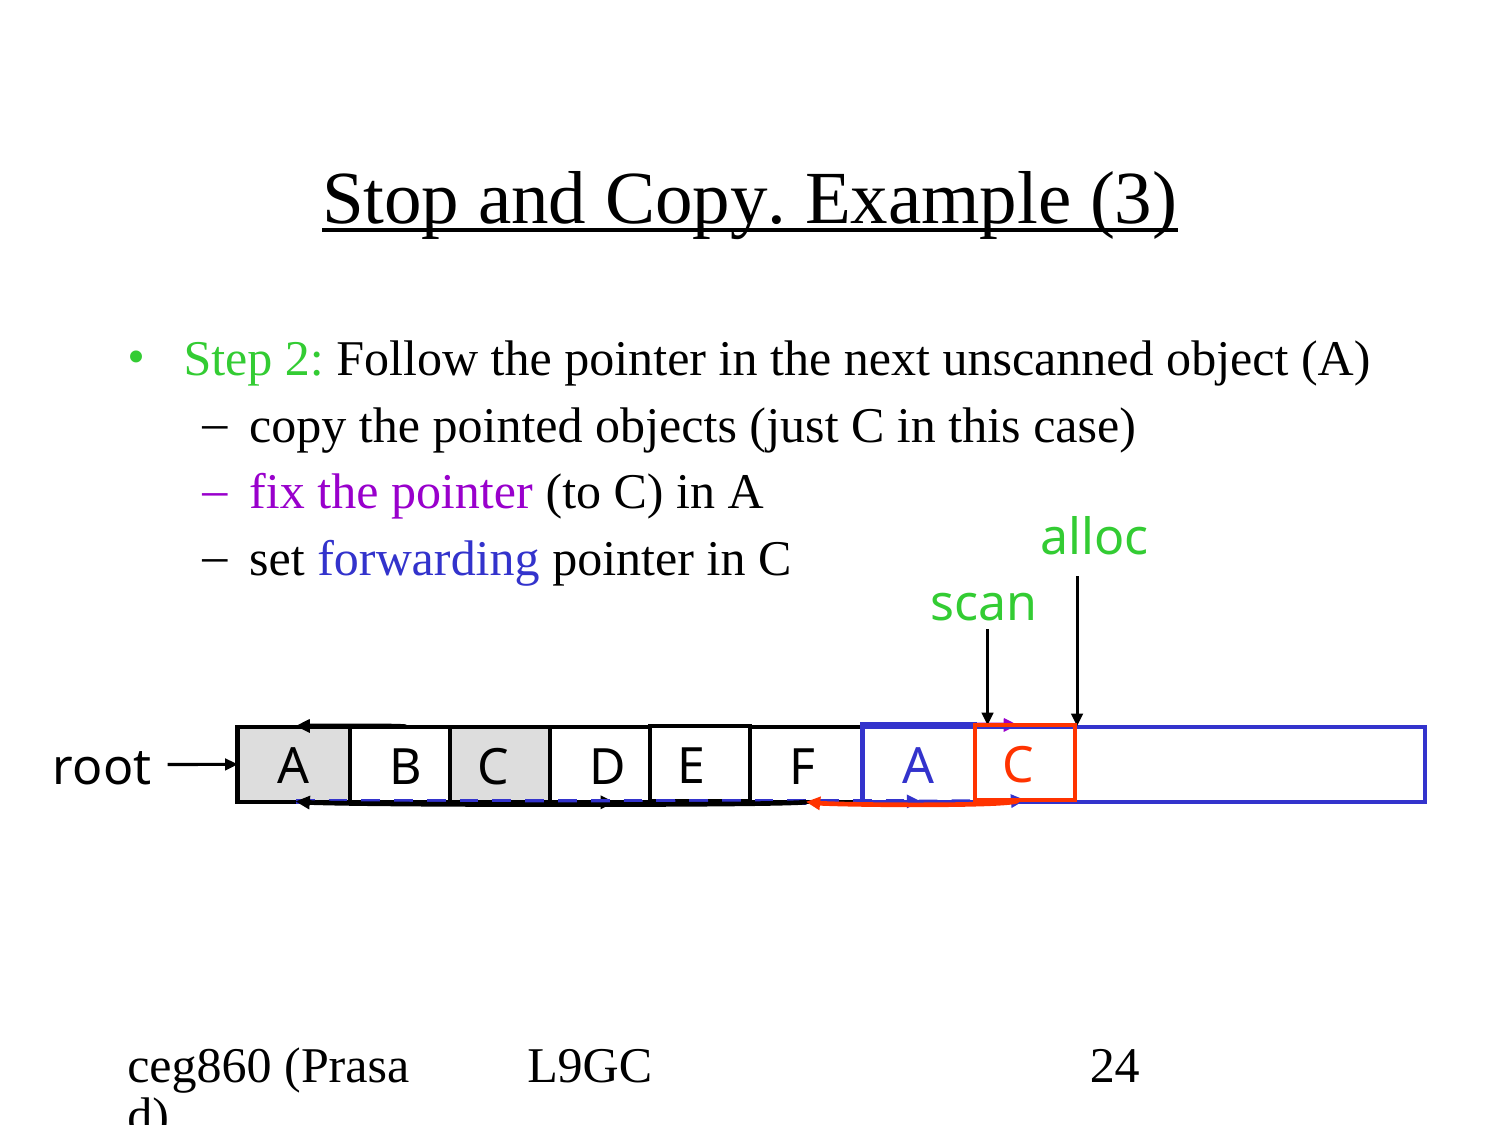

# Stop and Copy. Example (3)
Step 2: Follow the pointer in the next unscanned object (A)
copy the pointed objects (just C in this case)
fix the pointer (to C) in A
set forwarding pointer in C
alloc
scan
C
A
E
A
root
B
C
D
F
ceg860 (Prasad)
L9GC
24